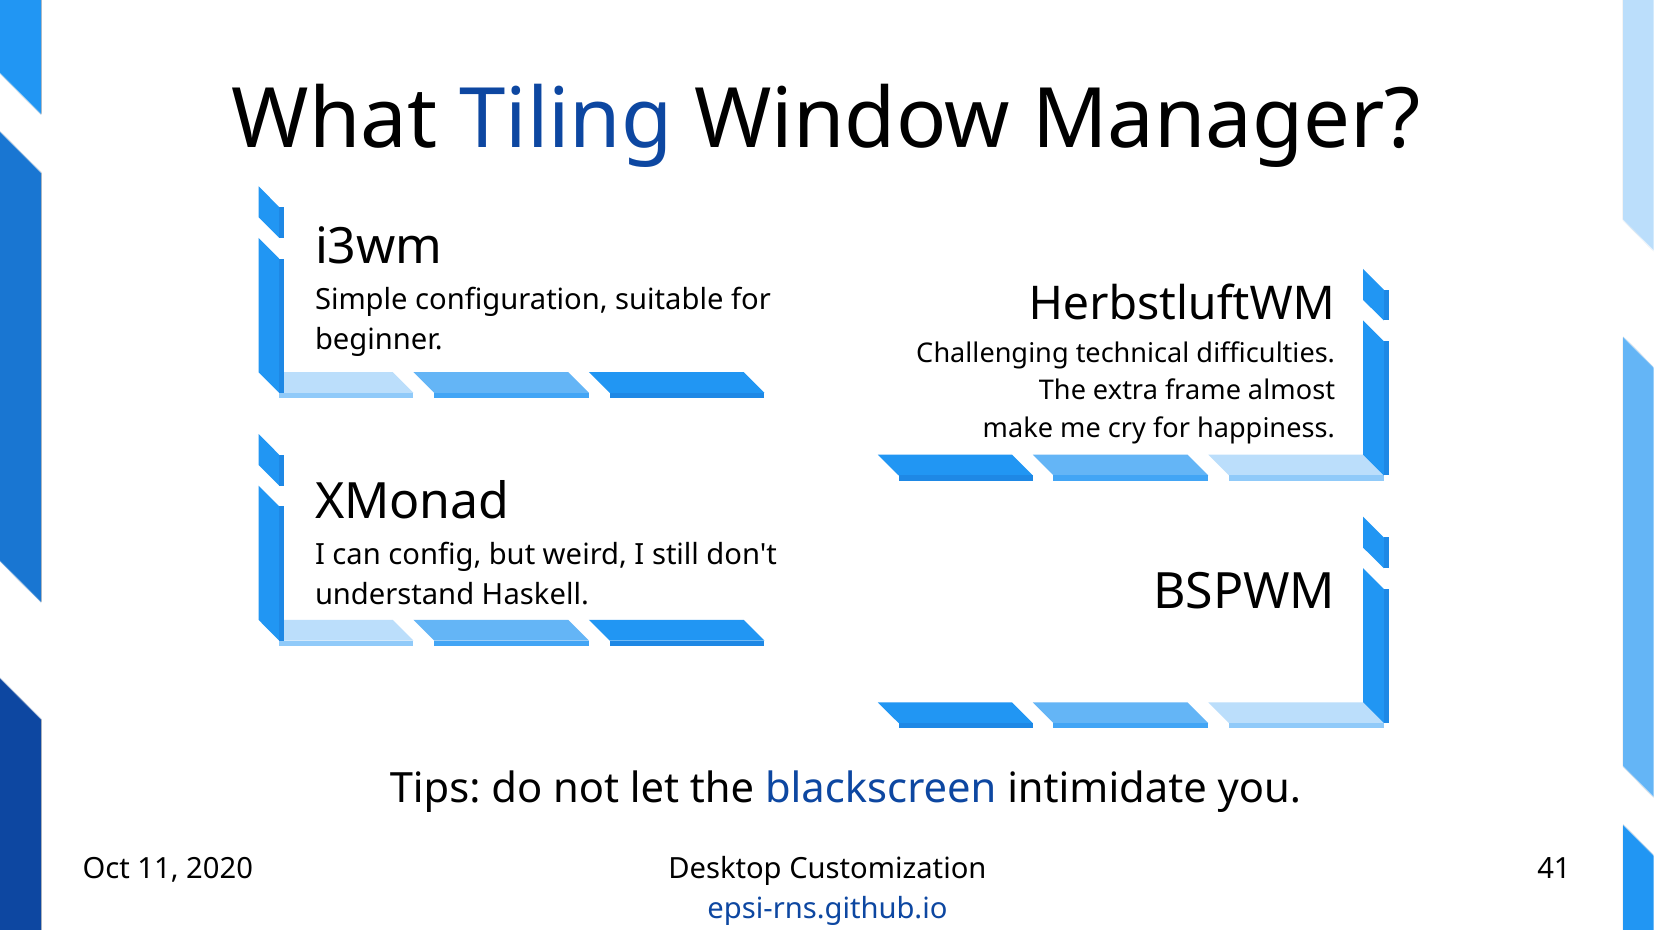

# What Tiling Window Manager?
i3wm
Simple configuration, suitable for beginner.
HerbstluftWM
Challenging technical difficulties.
The extra frame almost
make me cry for happiness.
XMonad
I can config, but weird, I still don't understand Haskell.
BSPWM
Tips: do not let the blackscreen intimidate you.
Oct 11, 2020
Desktop Customization
41